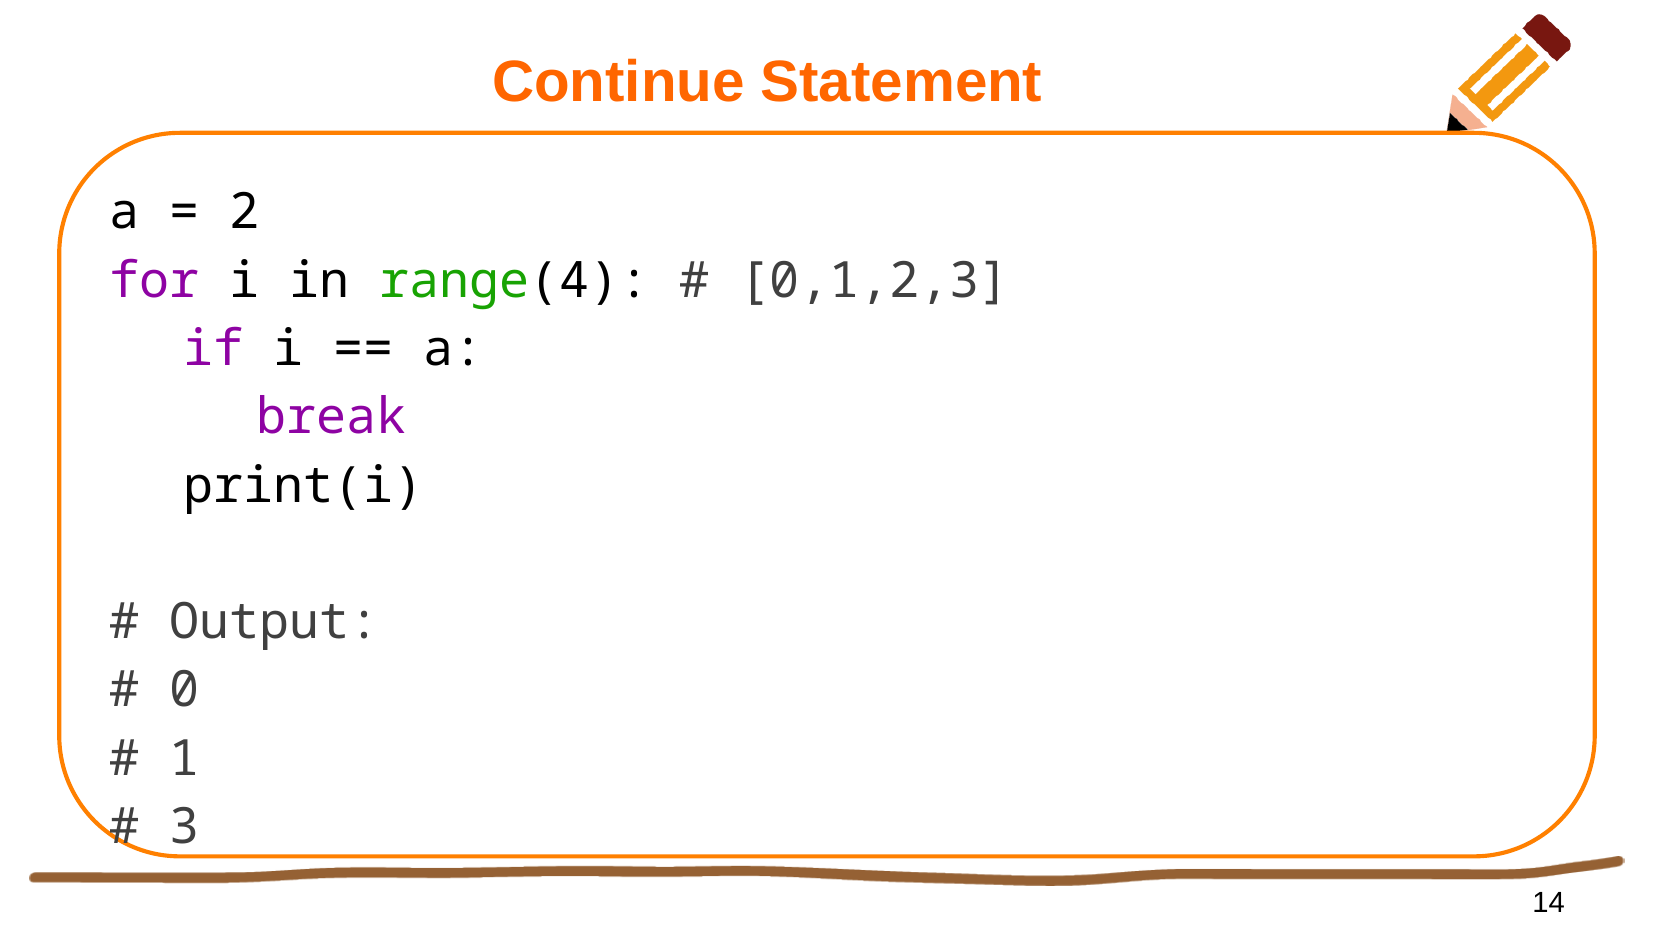

# Continue Statement
a = 2
for i in range(4): # [0,1,2,3]
	if i == a:
		break
	print(i)
# Output:
# 0
# 1
# 3
14